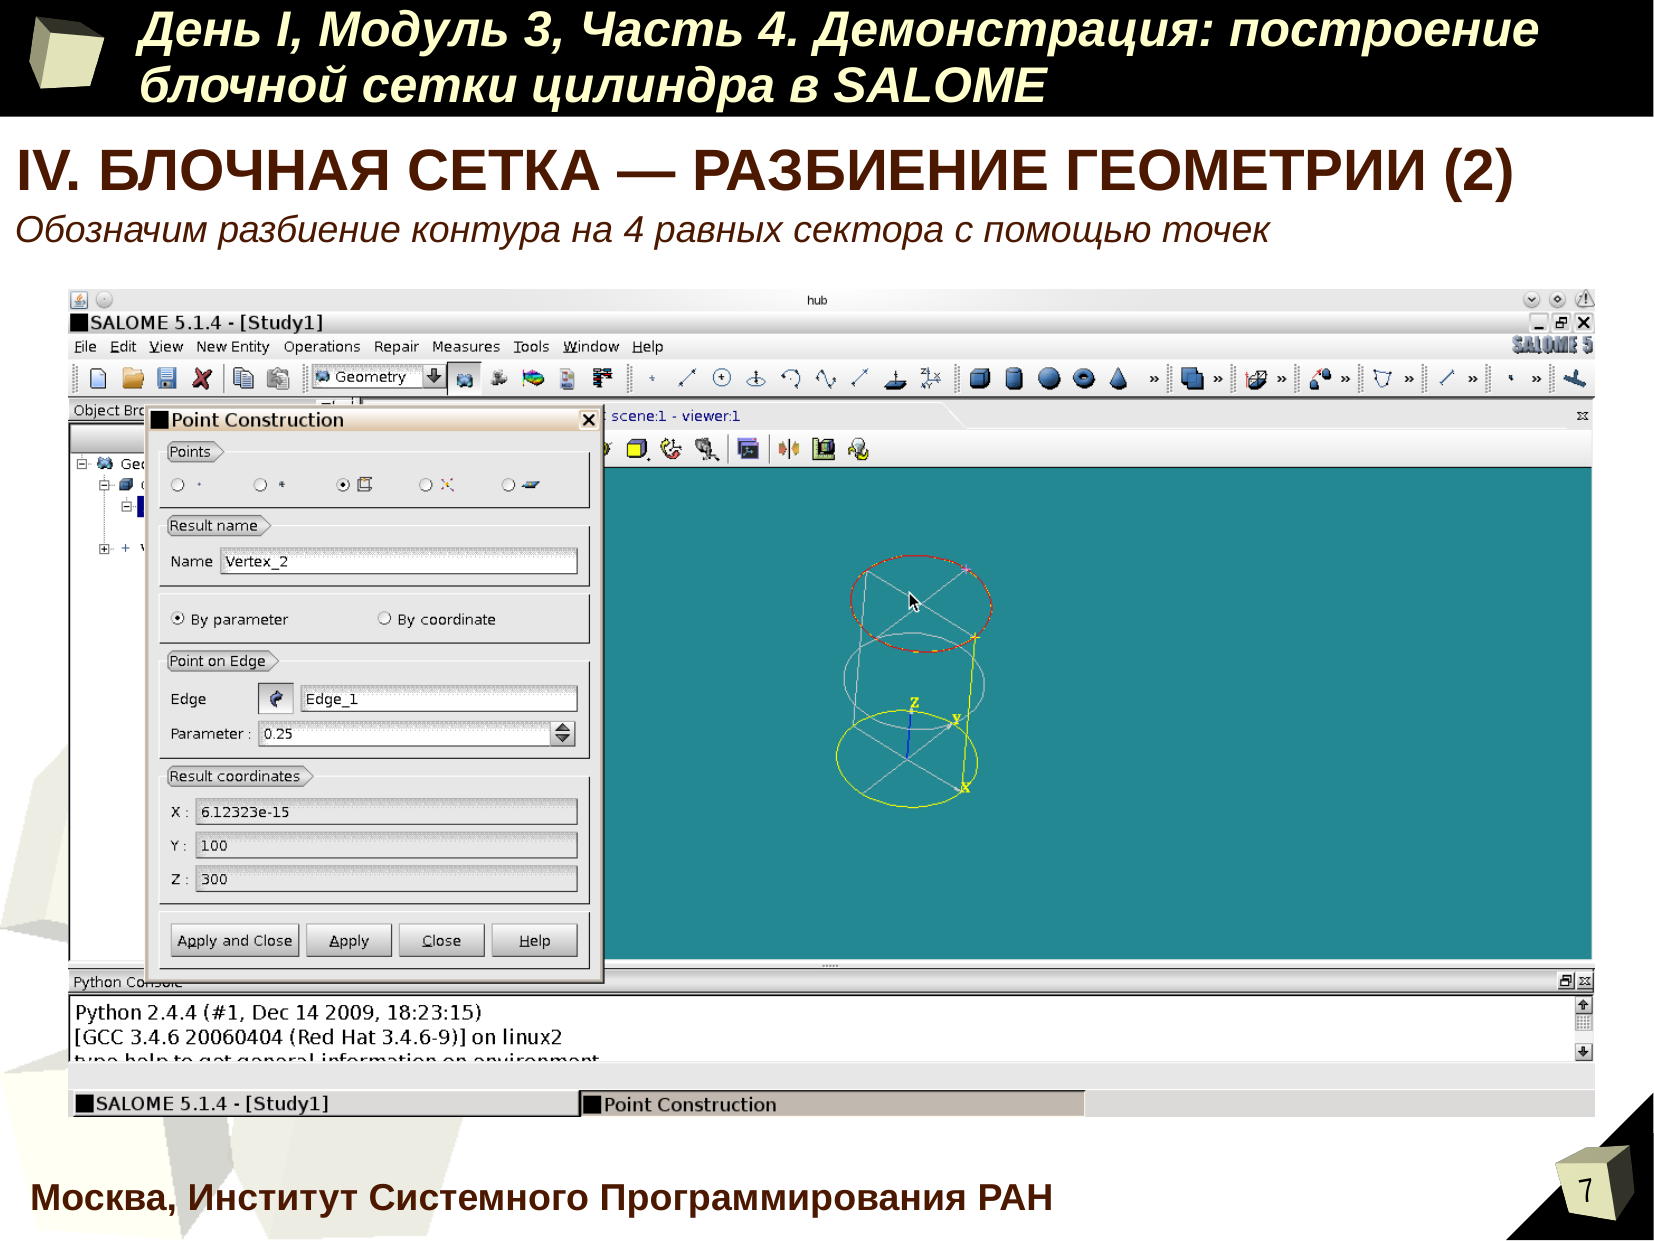

IV. БЛОЧНАЯ СЕТКА — РАЗБИЕНИЕ ГЕОМЕТРИИ (2)
Обозначим разбиение контура на 4 равных сектора с помощью точек